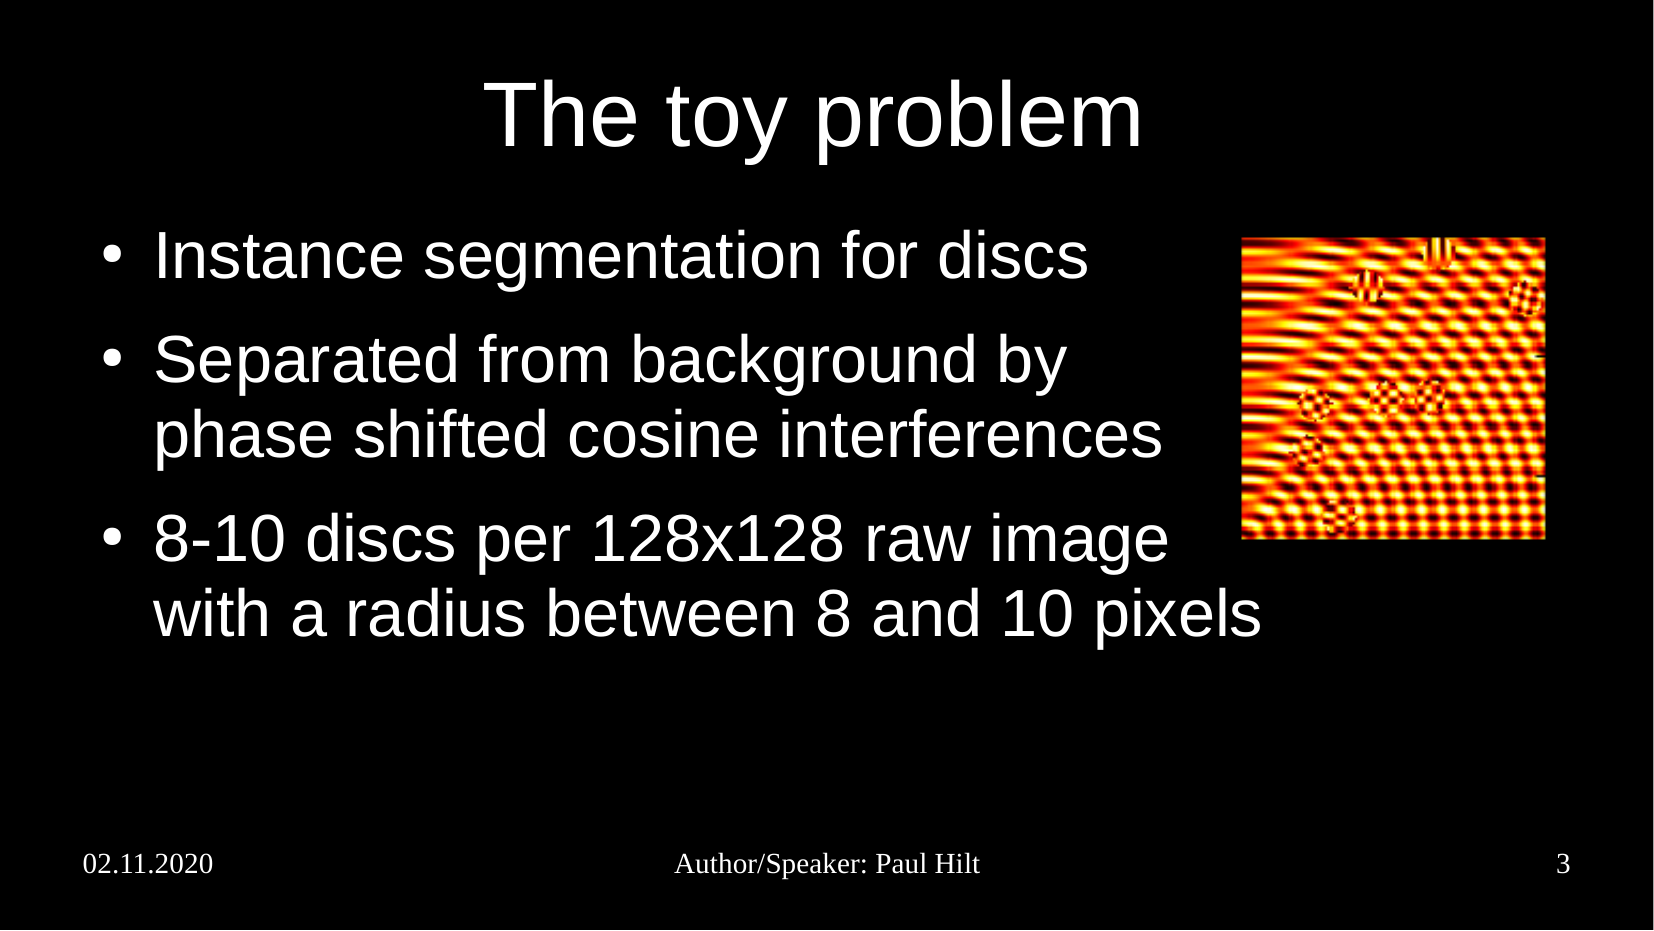

# The toy problem
Instance segmentation for discs
Separated from background by
phase shifted cosine interferences
8-10 discs per 128x128 raw image
with a radius between 8 and 10 pixels
3